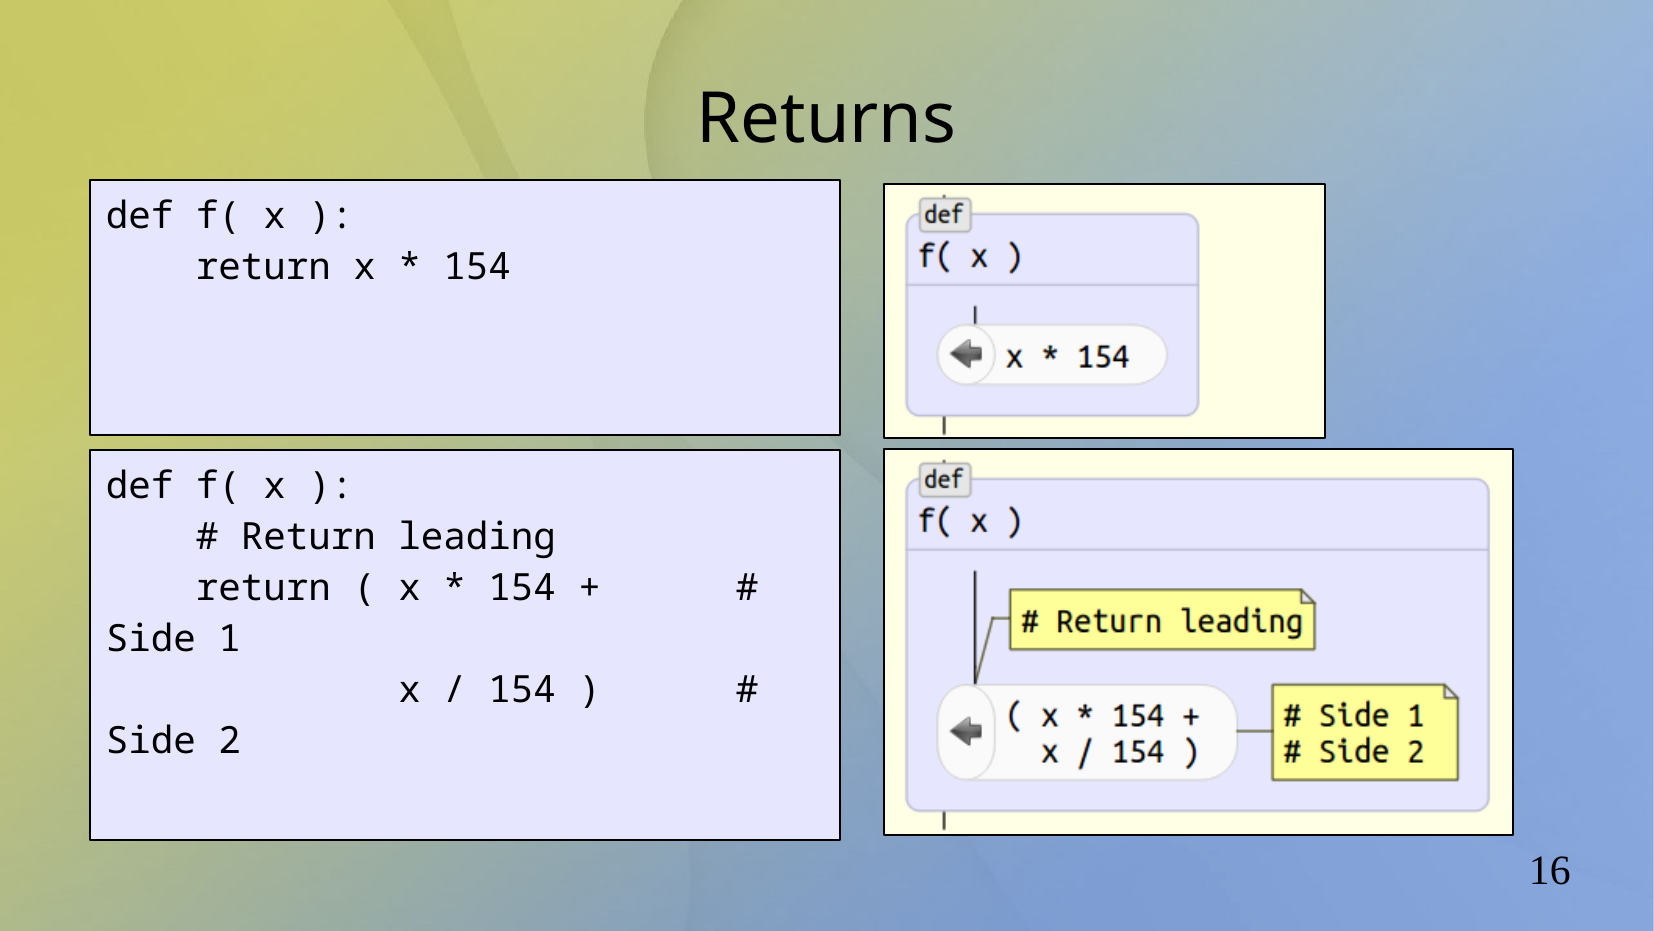

# Returns
def f( x ):
 return x * 154
def f( x ):
 # Return leading
 return ( x * 154 + # Side 1
 x / 154 ) # Side 2
16